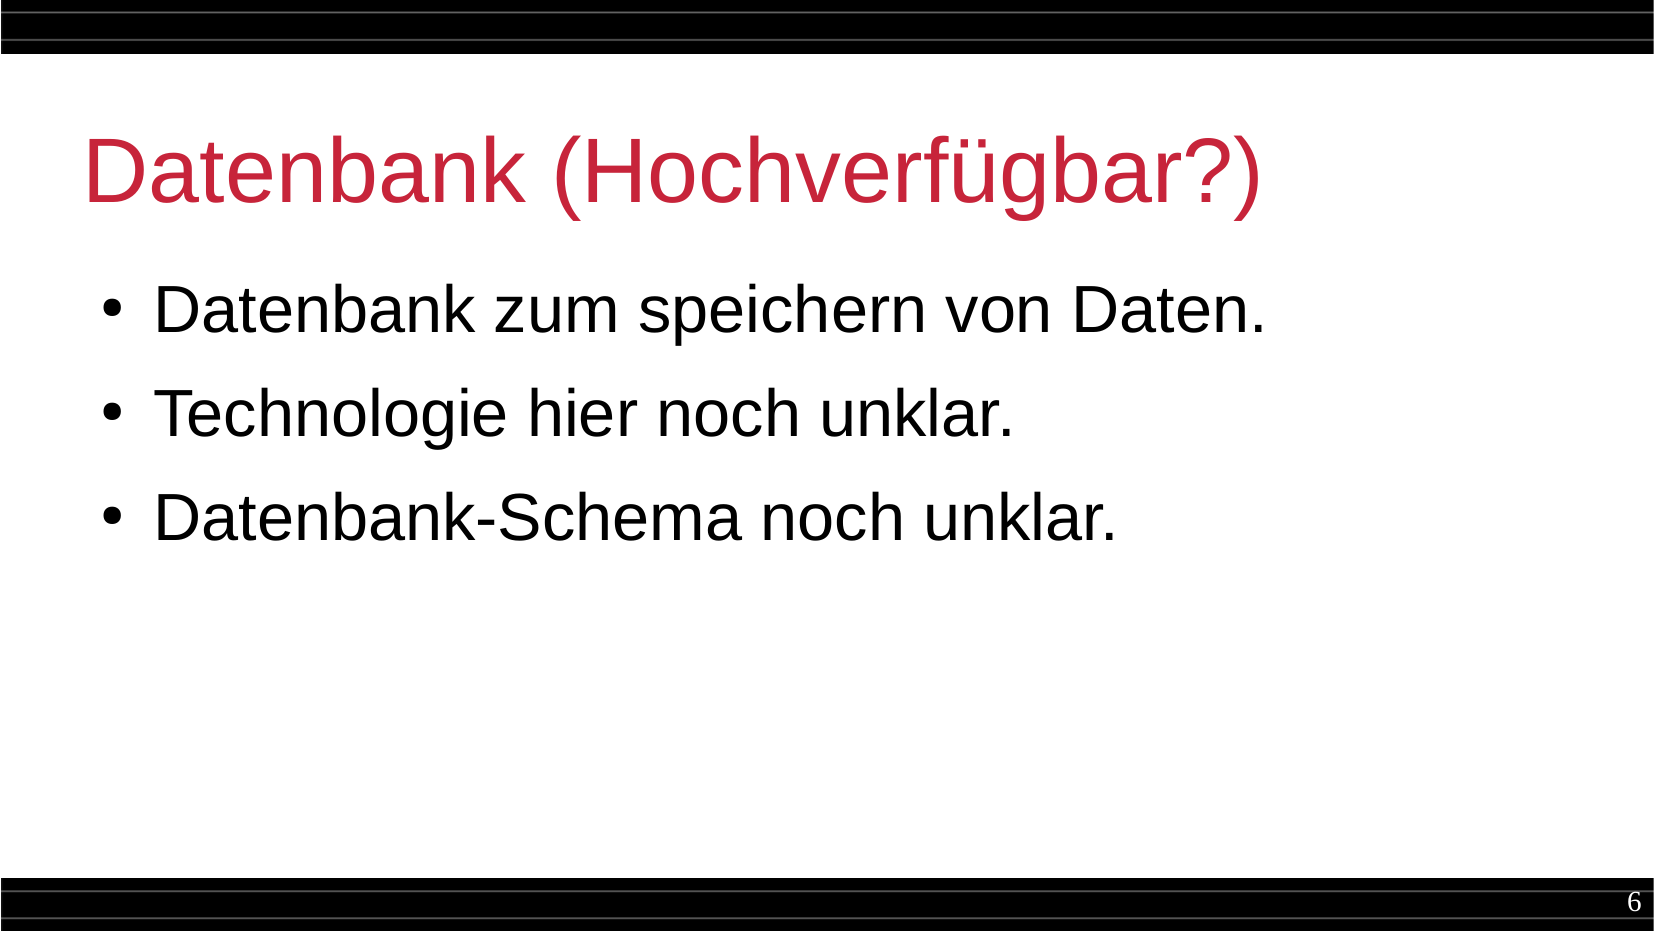

# Datenbank (Hochverfügbar?)
Datenbank zum speichern von Daten.
Technologie hier noch unklar.
Datenbank-Schema noch unklar.